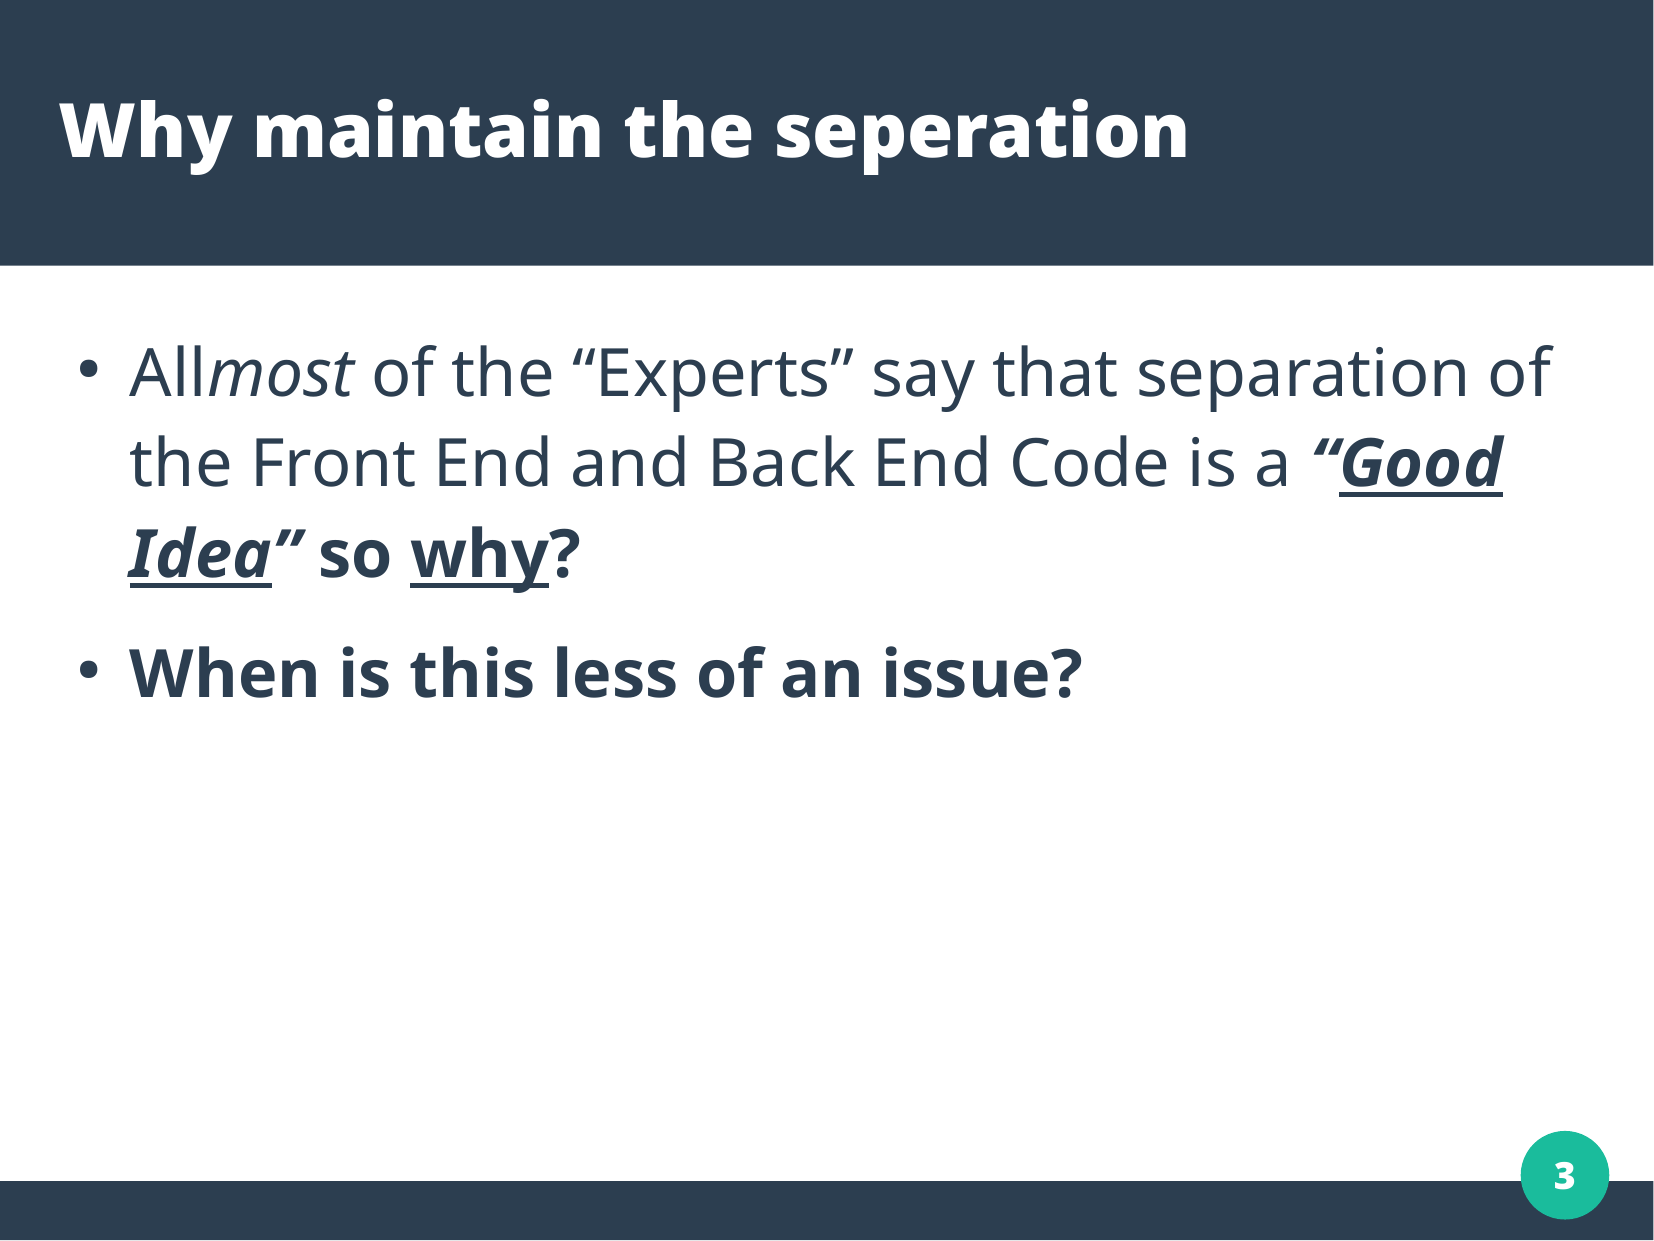

# Why maintain the seperation
Allmost of the “Experts” say that separation of the Front End and Back End Code is a “Good Idea” so why?
When is this less of an issue?
3